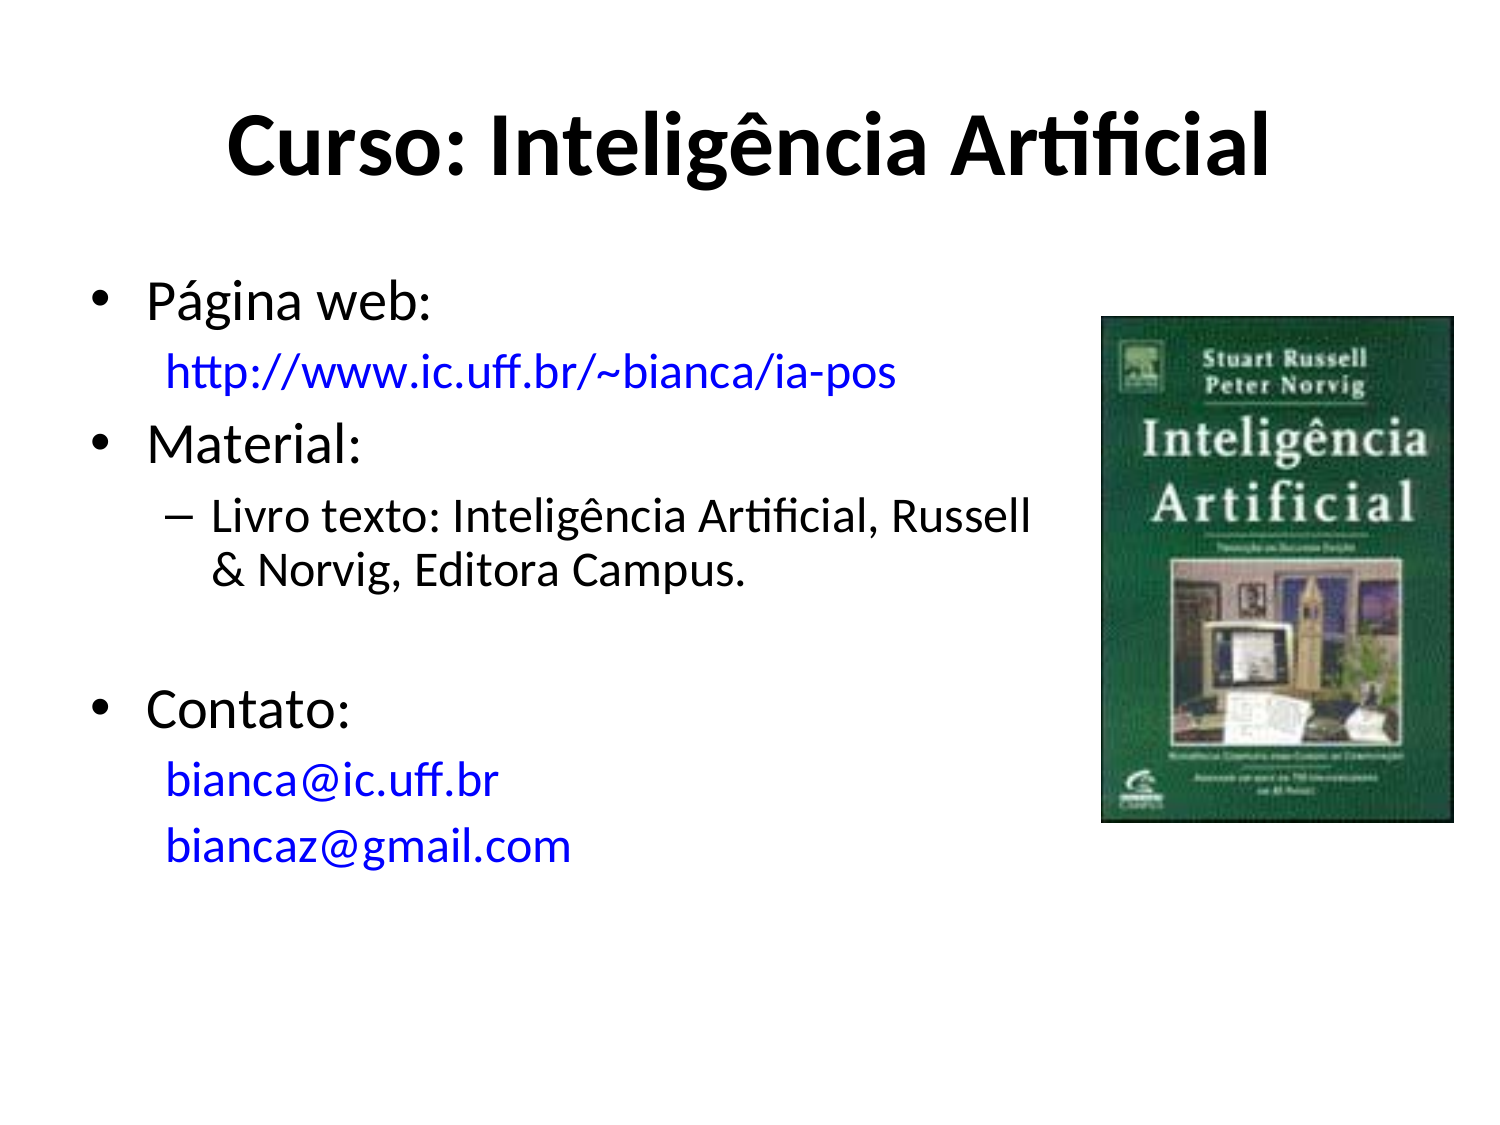

# Curso: Inteligência Artificial
Página web:
http://www.ic.uff.br/~bianca/ia-pos
Material:
Livro texto: Inteligência Artificial, Russell & Norvig, Editora Campus.
Contato:
bianca@ic.uff.br
biancaz@gmail.com